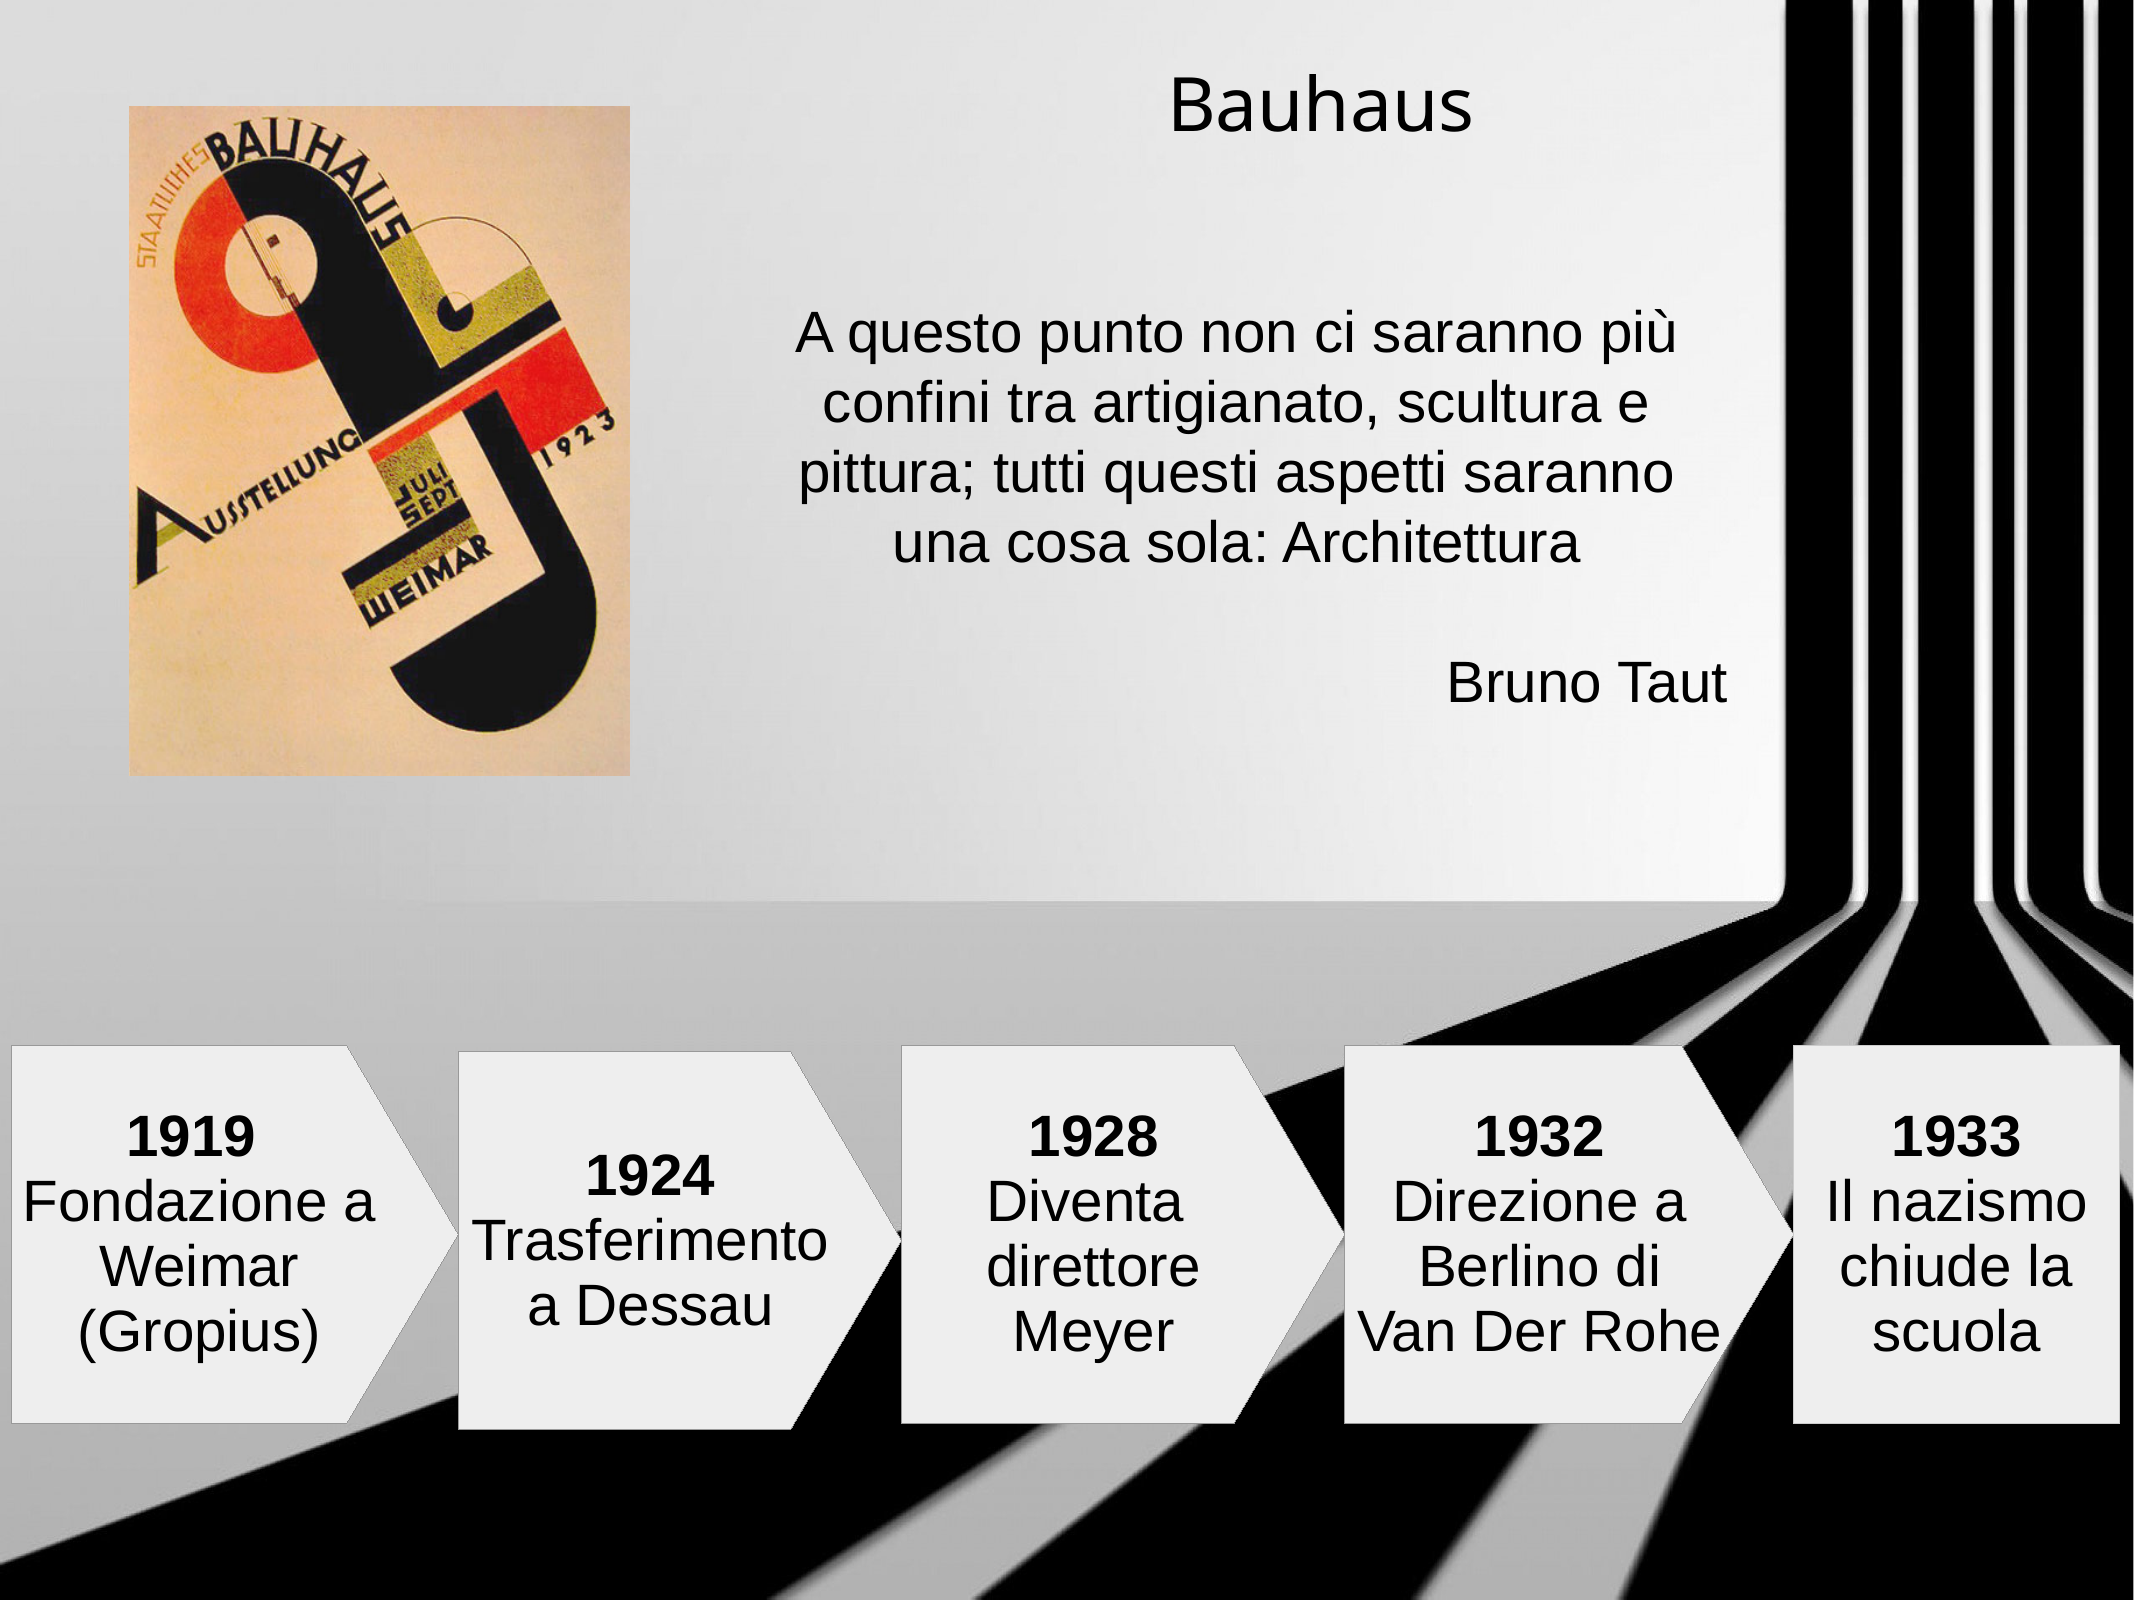

Bauhaus
A questo punto non ci saranno più
confini tra artigianato, scultura e pittura; tutti questi aspetti saranno una cosa sola: Architettura
Bruno Taut
1919
Fondazione a
Weimar
(Gropius)
1928
Diventa
direttore
Meyer
1932
Direzione a
Berlino di
Van Der Rohe
1933
Il nazismo
chiude la
scuola
1924
Trasferimento
a Dessau
e